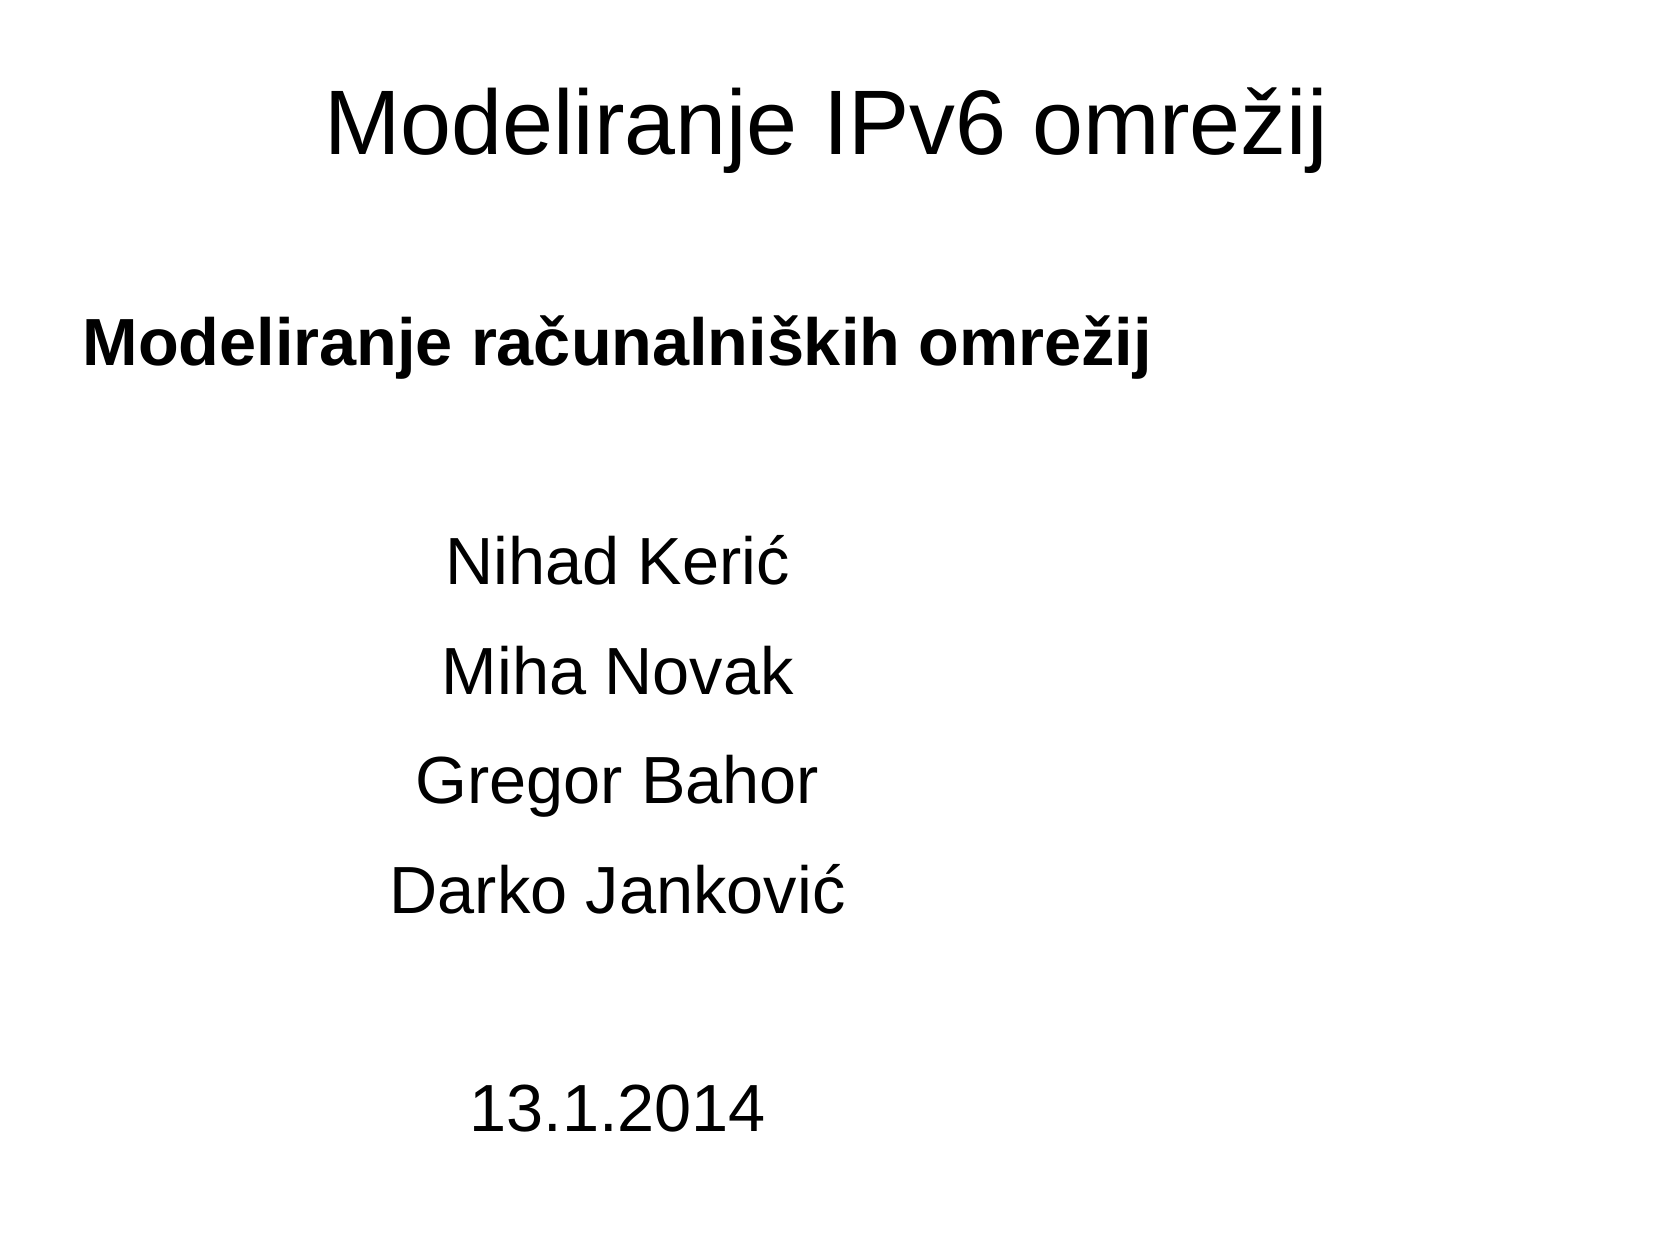

# Modeliranje IPv6 omrežij
Modeliranje računalniških omrežij
Nihad Kerić
Miha Novak
Gregor Bahor
Darko Janković
13.1.2014